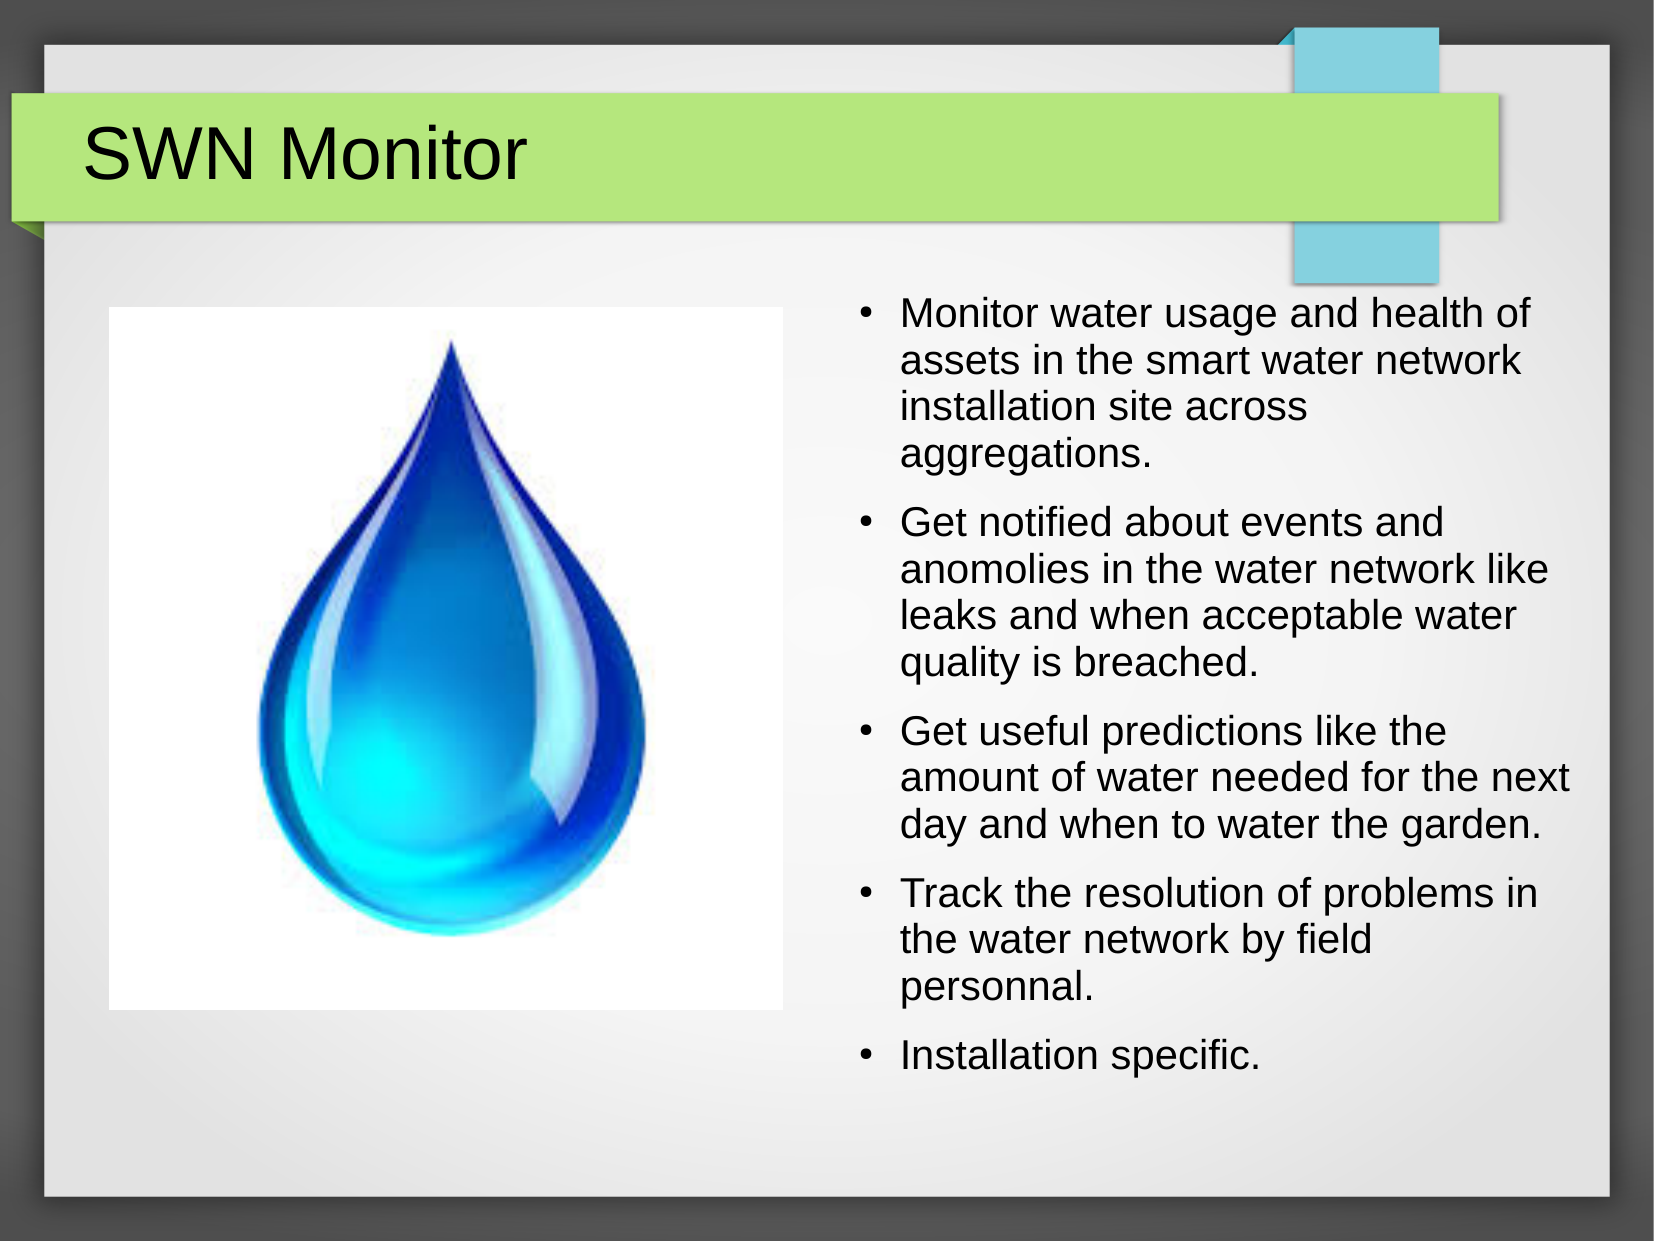

# SWN Monitor
Monitor water usage and health of assets in the smart water network installation site across aggregations.
Get notified about events and anomolies in the water network like leaks and when acceptable water quality is breached.
Get useful predictions like the amount of water needed for the next day and when to water the garden.
Track the resolution of problems in the water network by field personnal.
Installation specific.